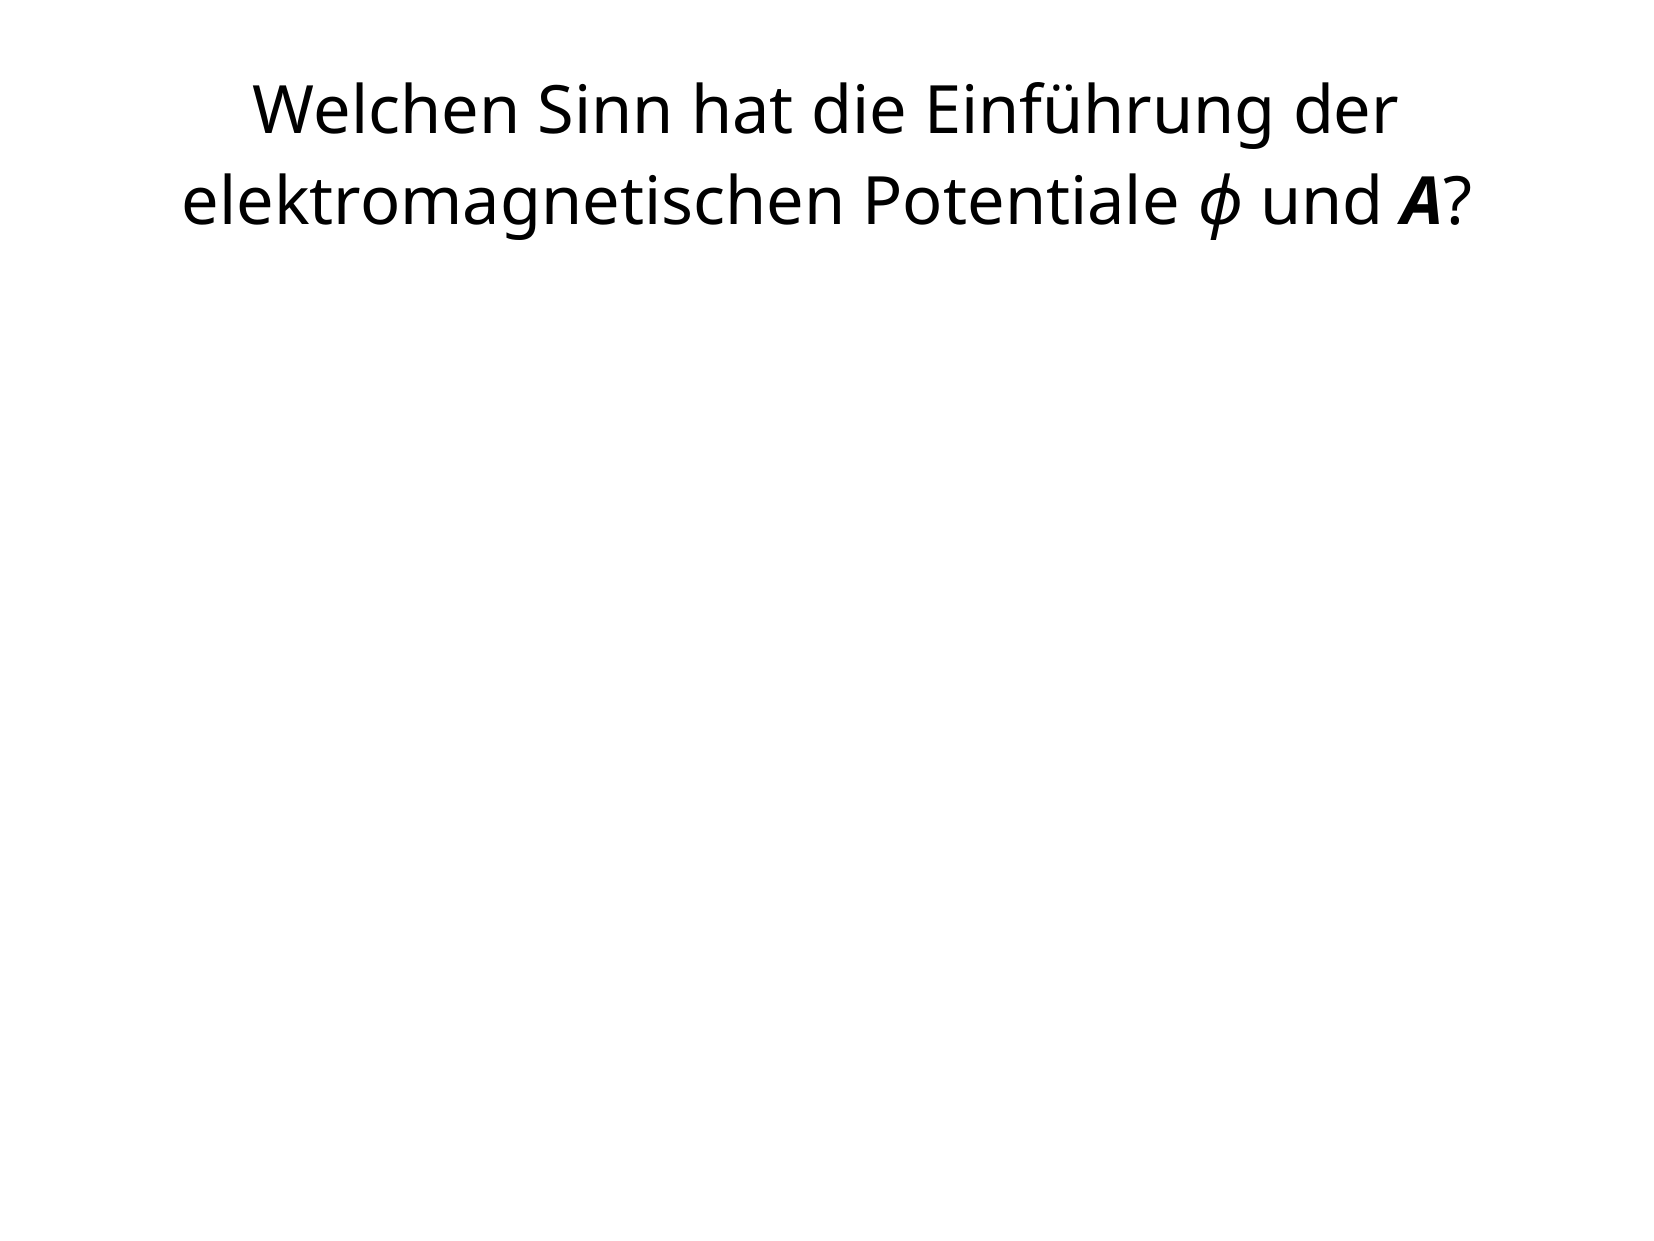

# Welchen Sinn hat die Einführung der elektromagnetischen Potentiale ϕ und A?